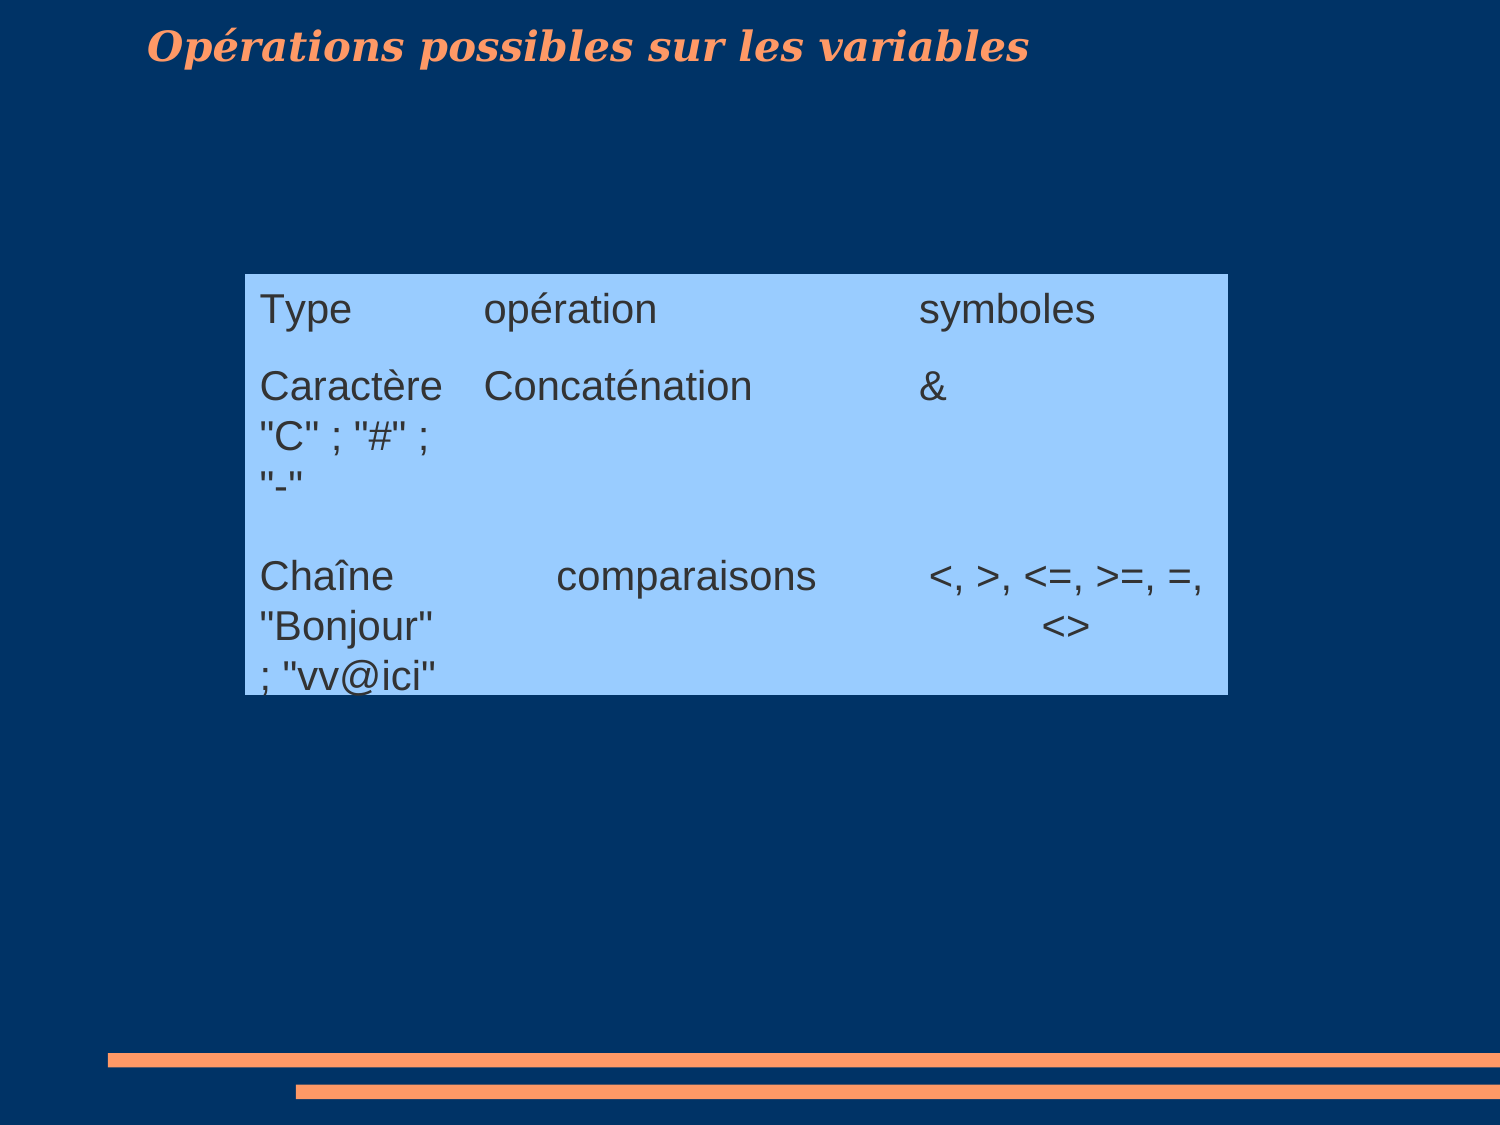

# Opérations possibles sur les variables
| Type | opération | symboles |
| --- | --- | --- |
| Caractère "C" ; "#" ; "-" | Concaténation | & |
| Chaîne "Bonjour" ; "vv@ici" | comparaisons | <, >, <=, >=, =, <> |